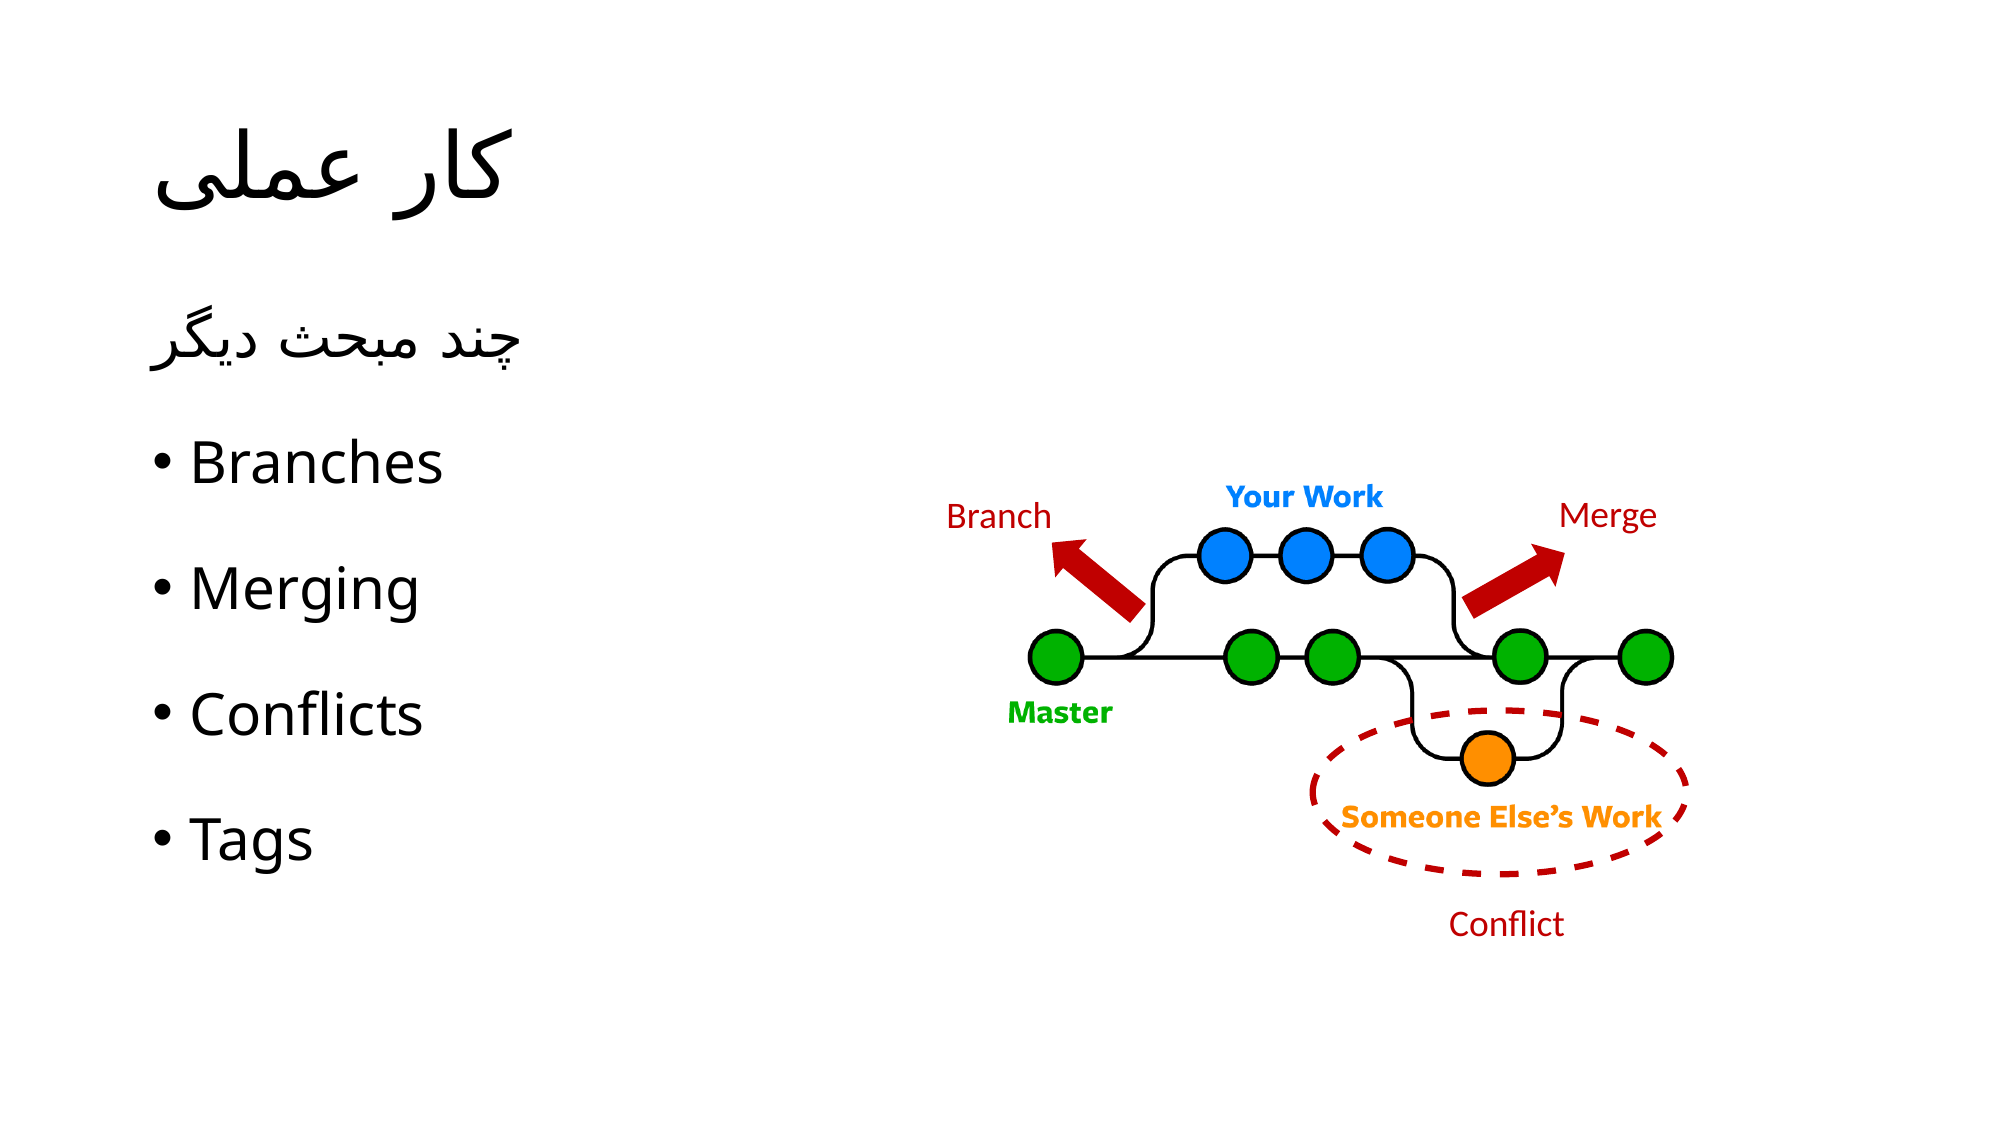

# کار عملی
چند مبحث دیگر
‌Branches
Merging
Conflicts
Tags
‌Merge
‌Branch
Conflict